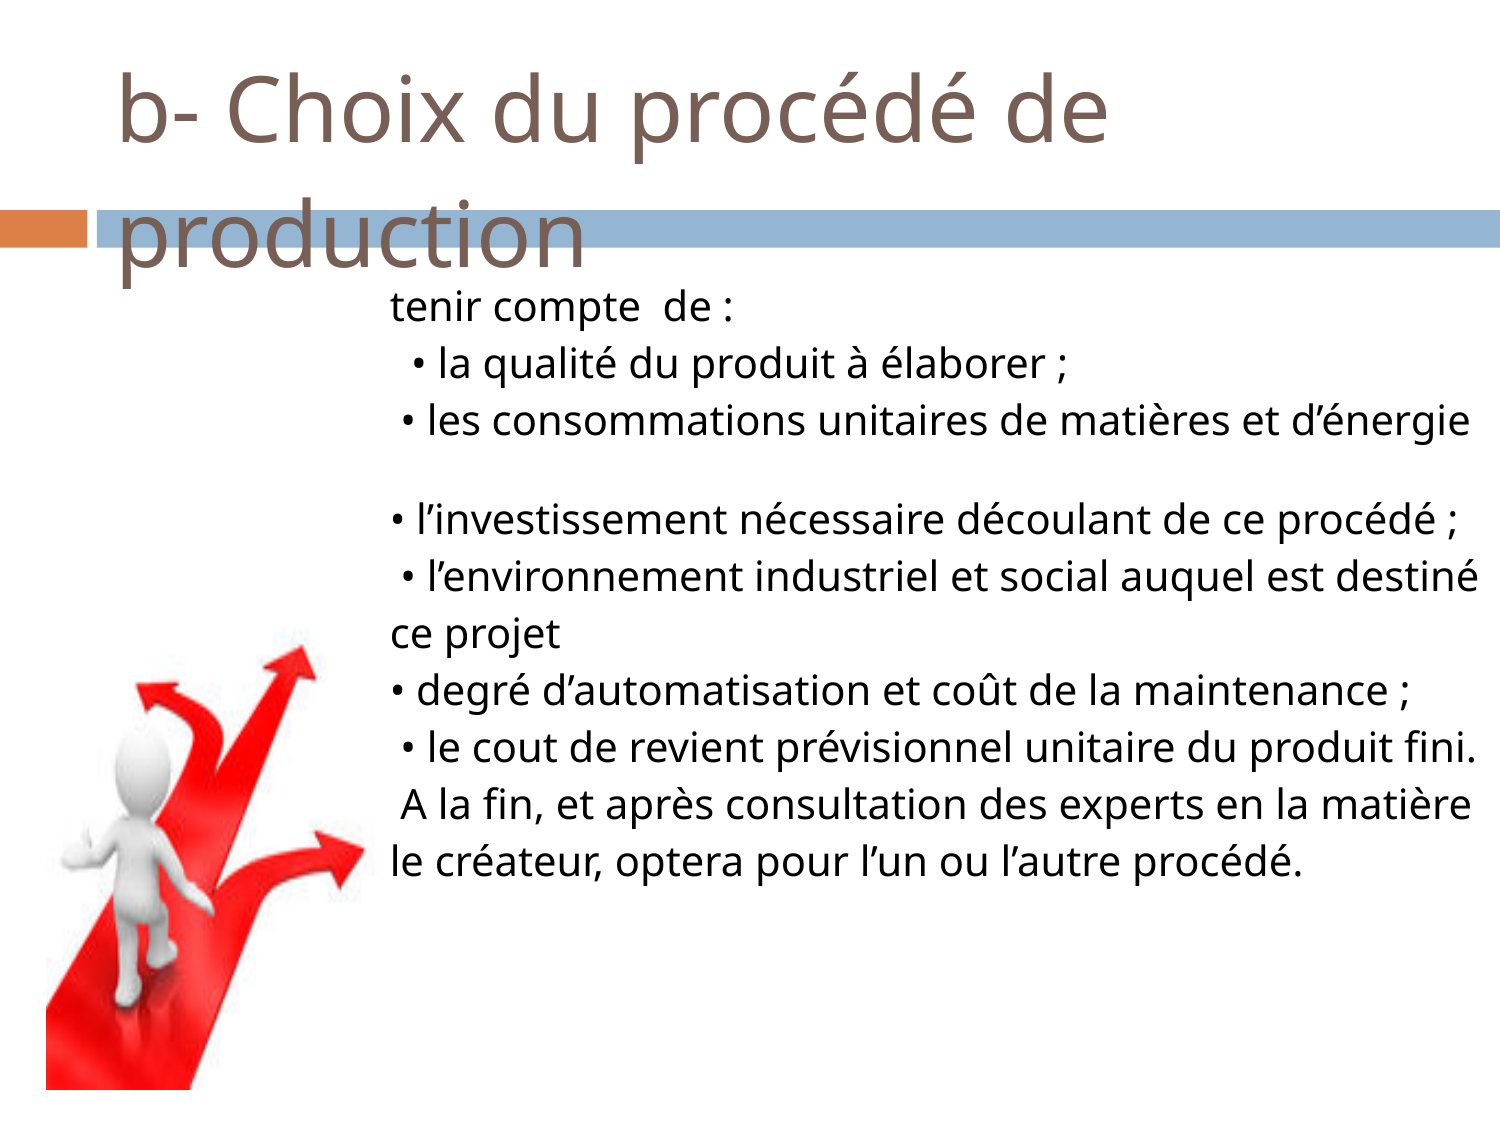

# b- Choix du procédé de production
tenir compte de :
 • la qualité du produit à élaborer ;
 • les consommations unitaires de matières et d’énergie
• l’investissement nécessaire découlant de ce procédé ;
 • l’environnement industriel et social auquel est destiné ce projet
• degré d’automatisation et coût de la maintenance ;
 • le cout de revient prévisionnel unitaire du produit fini.
 A la fin, et après consultation des experts en la matière le créateur, optera pour l’un ou l’autre procédé.